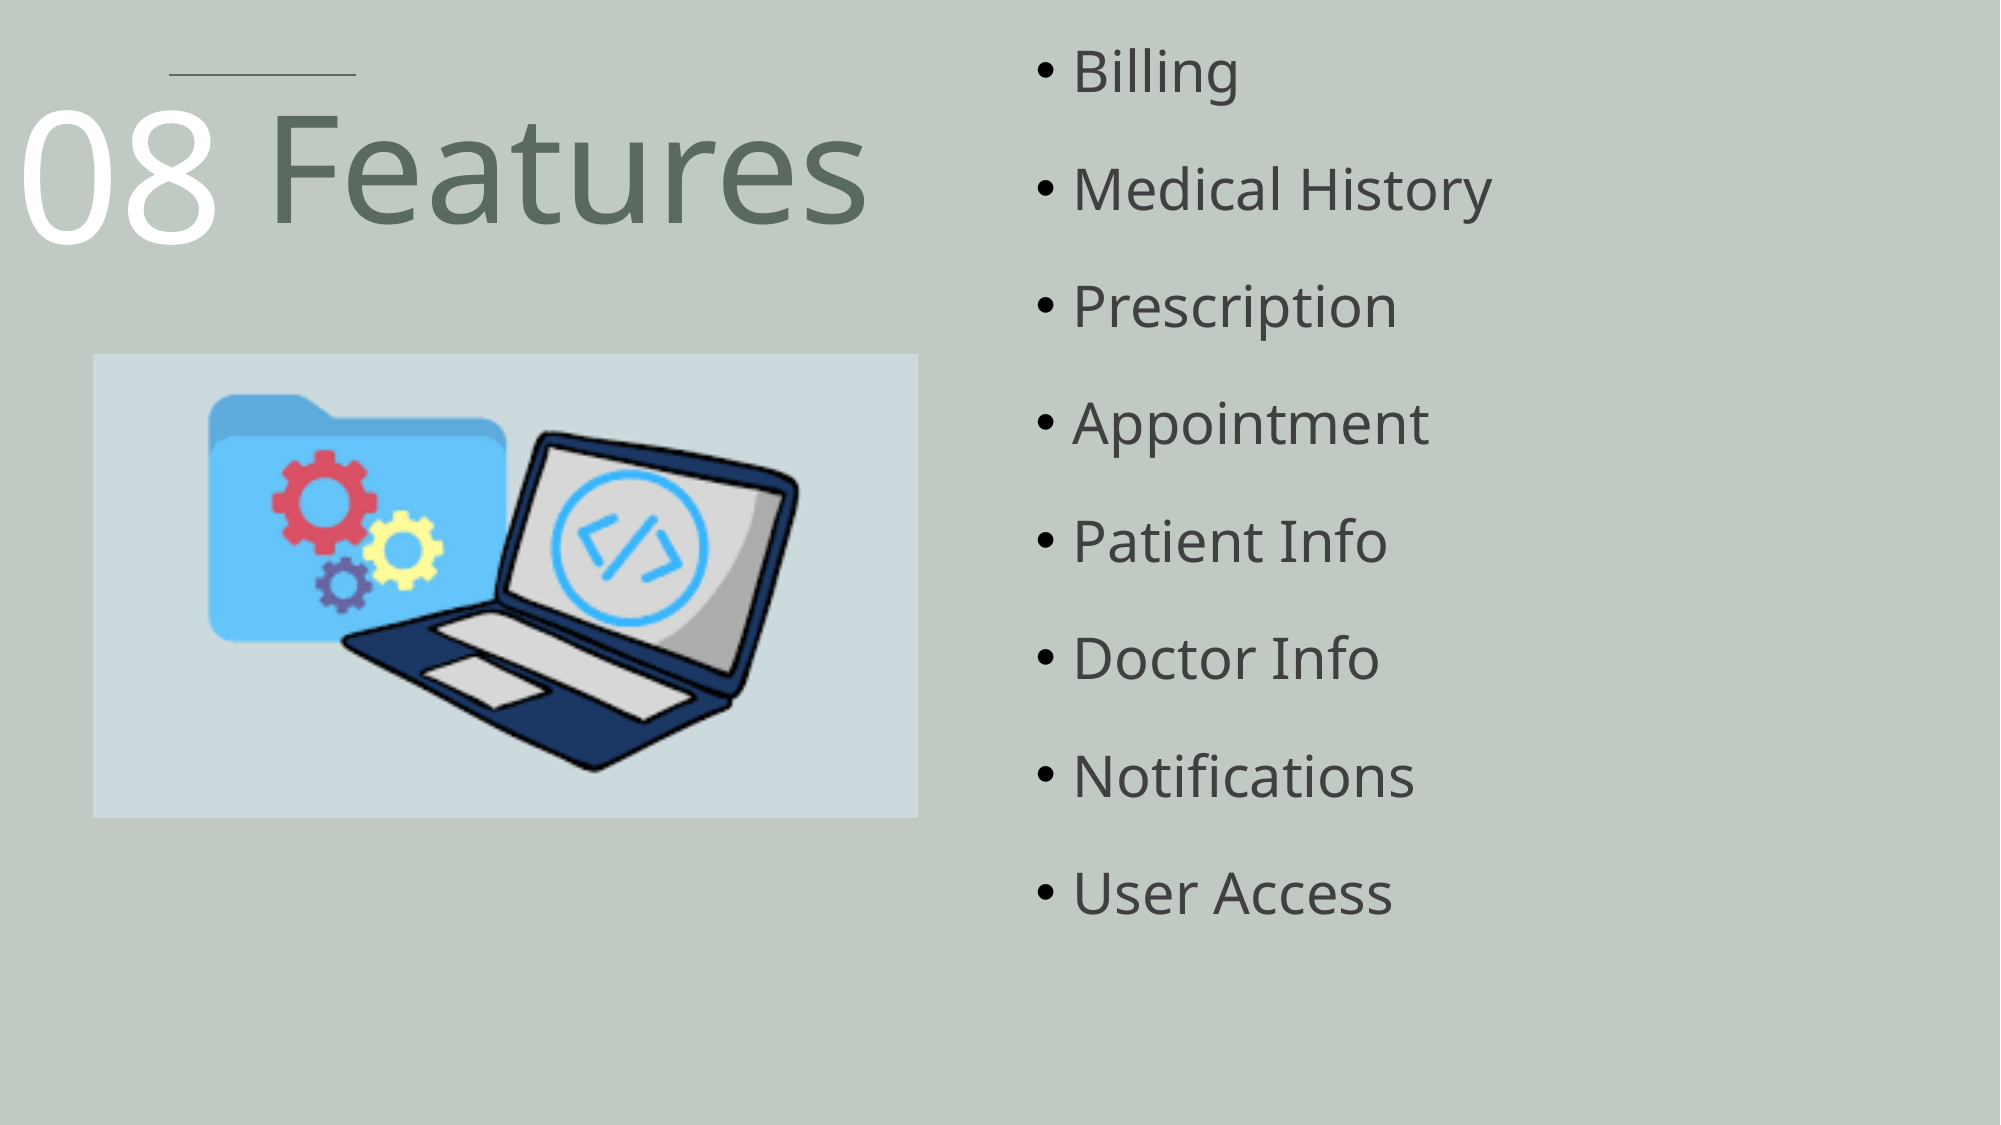

# Billing
Medical History
Prescription
Appointment
Patient Info
Doctor Info
Notifications
User Access
08
Features